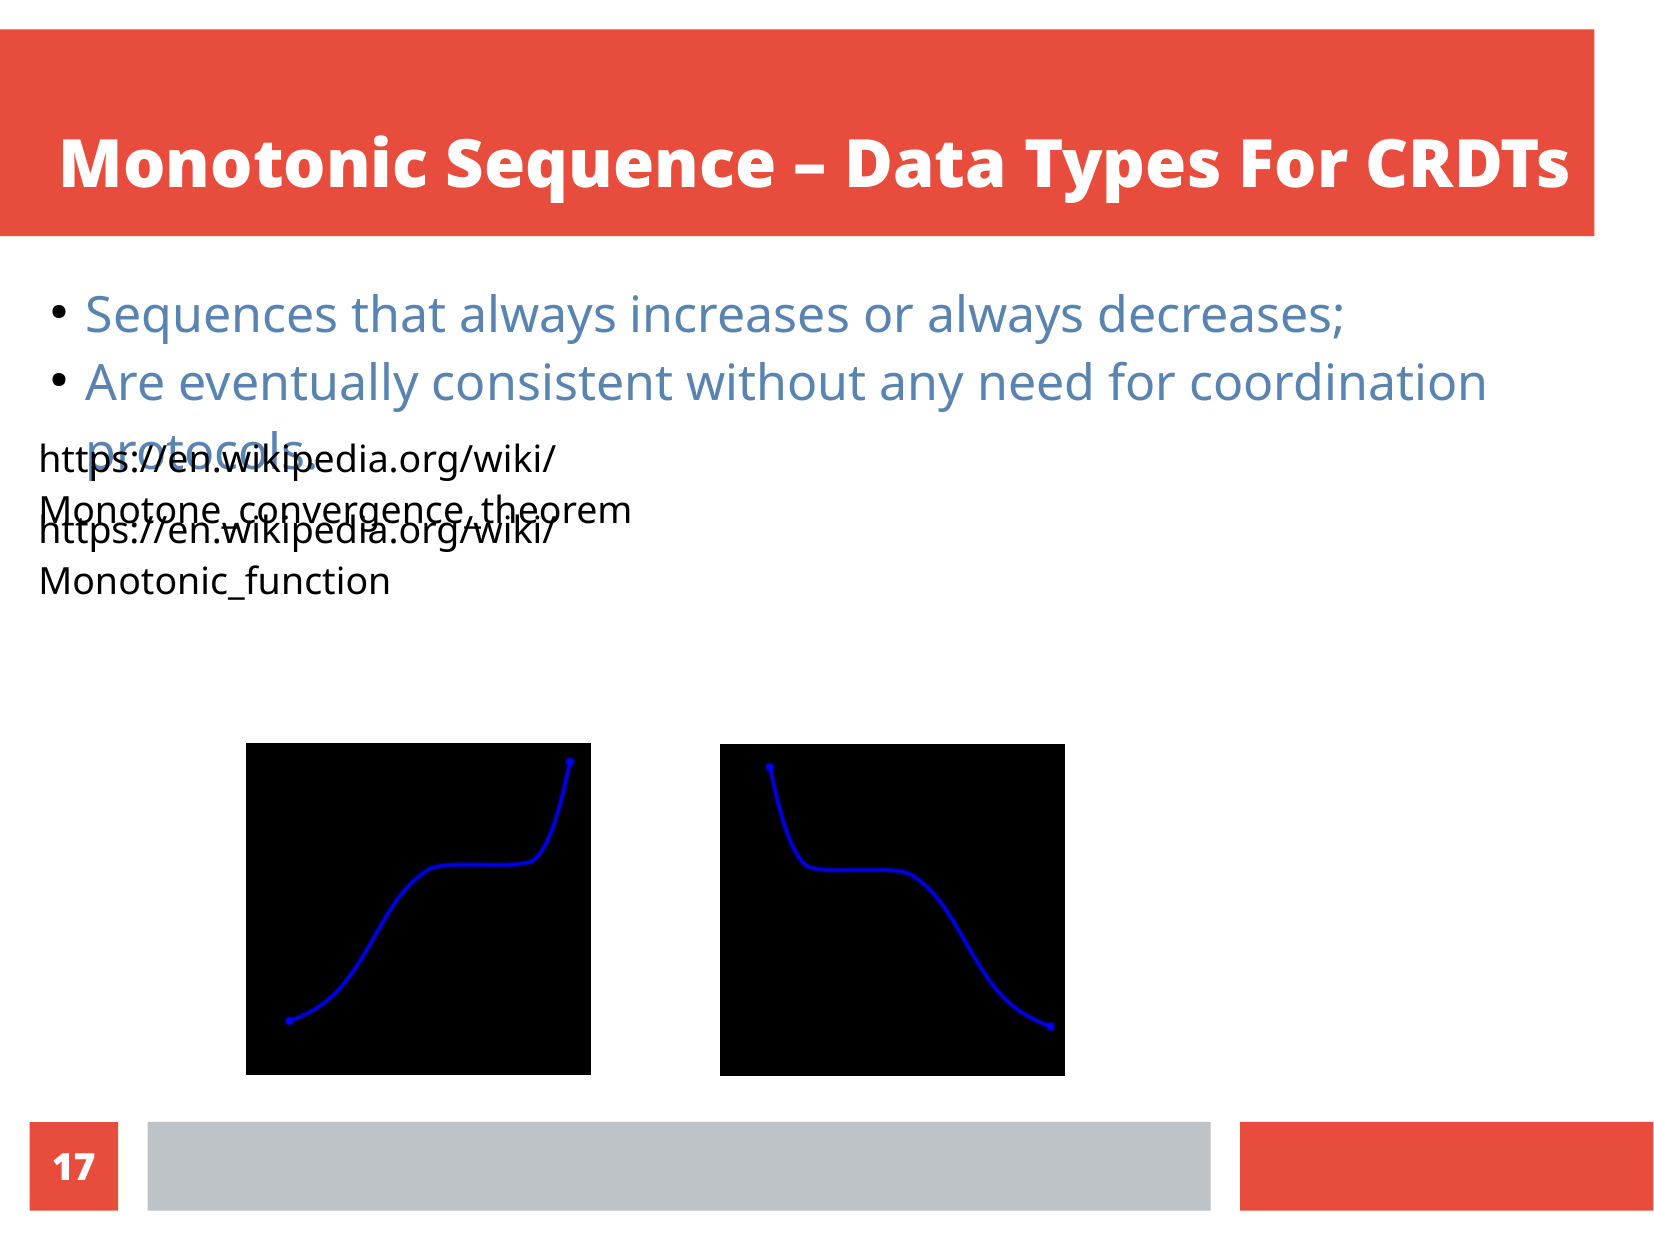

# Monotonic Sequence – Data Types For CRDTs
Sequences that always increases or always decreases;
Are eventually consistent without any need for coordination protocols.
https://en.wikipedia.org/wiki/Monotone_convergence_theorem
https://en.wikipedia.org/wiki/Monotonic_function
17